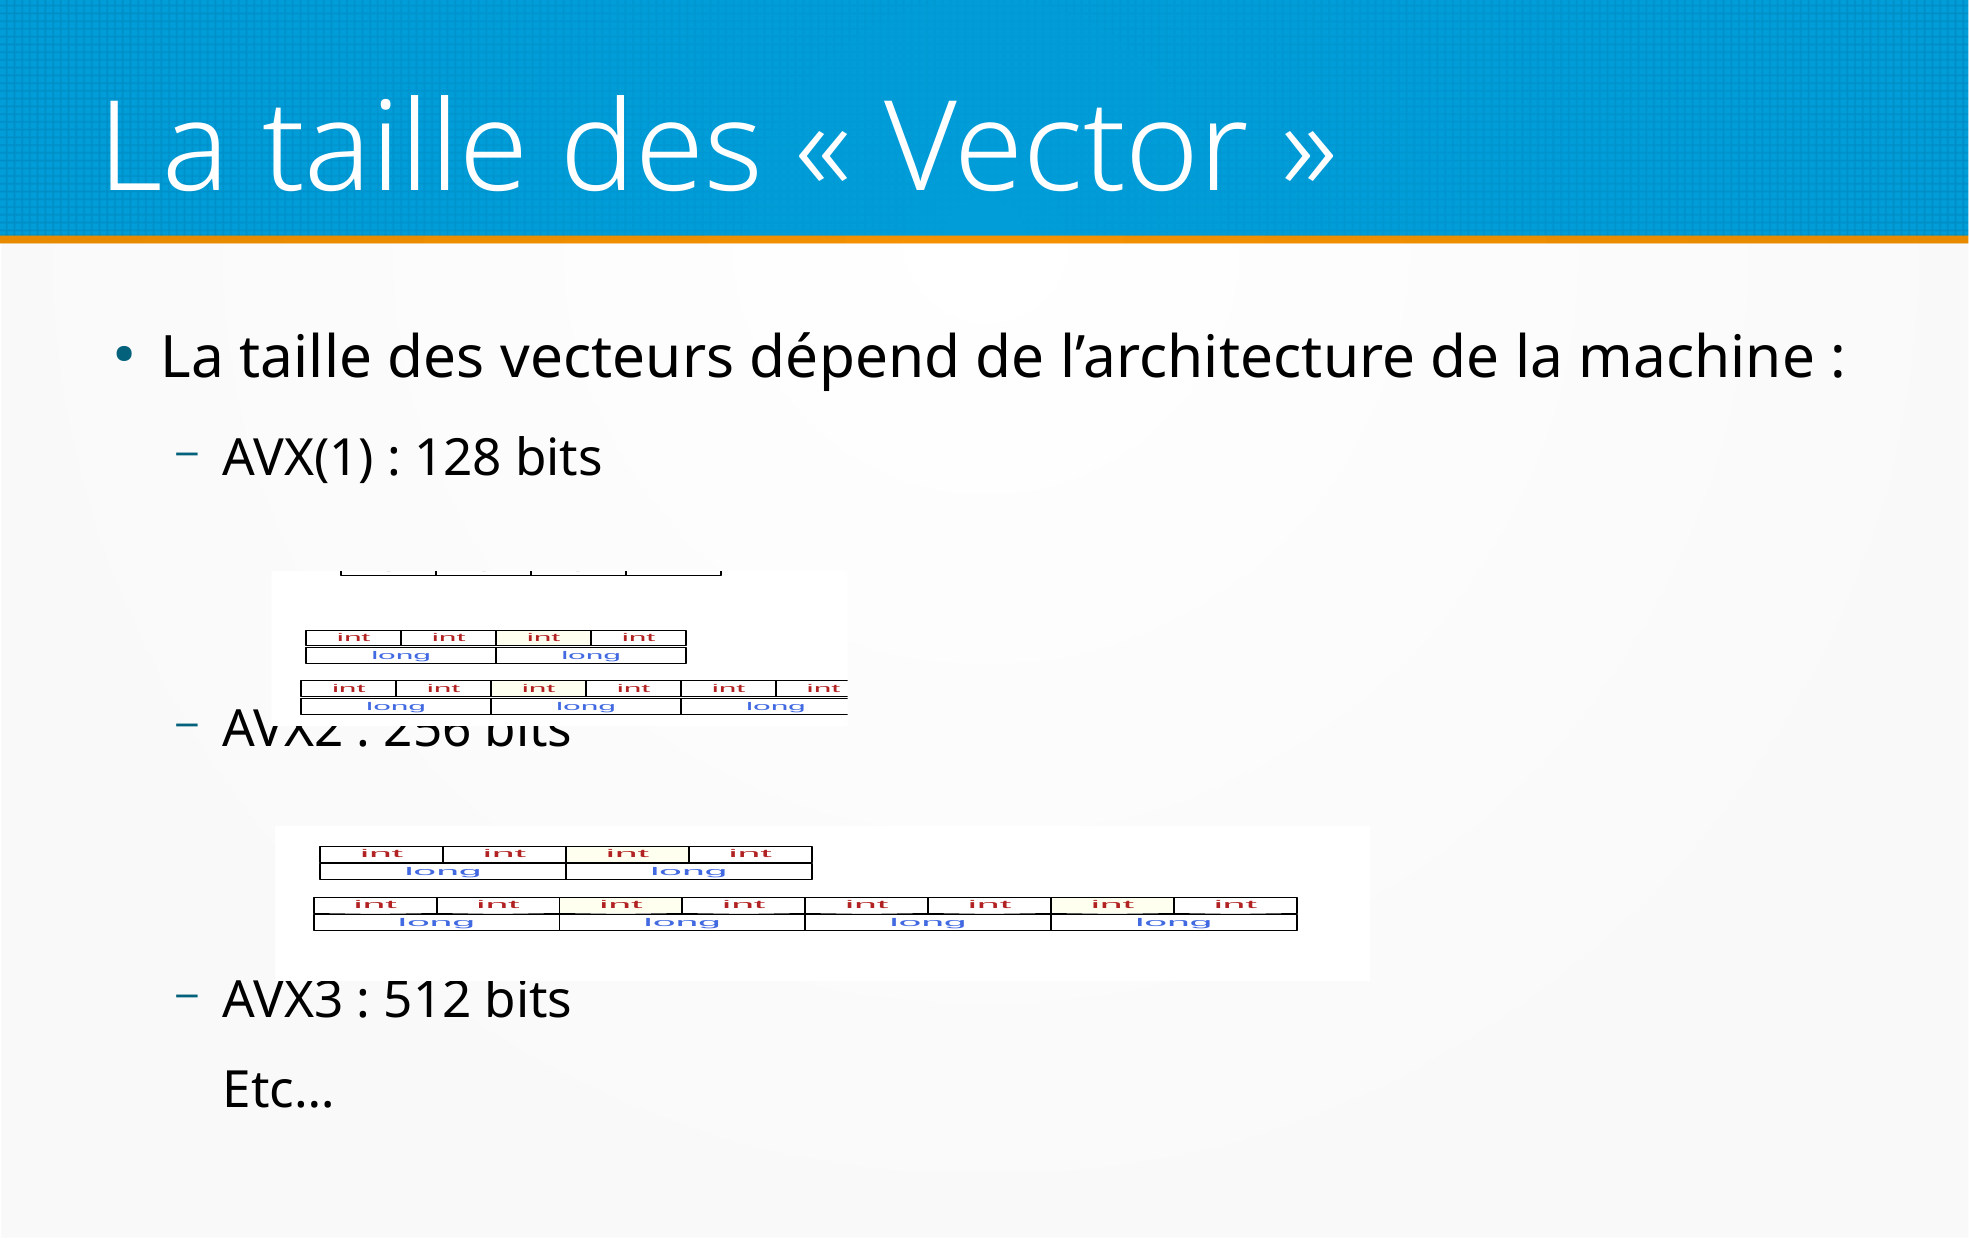

# La taille des « Vector »
La taille des vecteurs dépend de l’architecture de la machine :
AVX(1) : 128 bits
AVX2 : 256 bits
AVX3 : 512 bits
Etc…